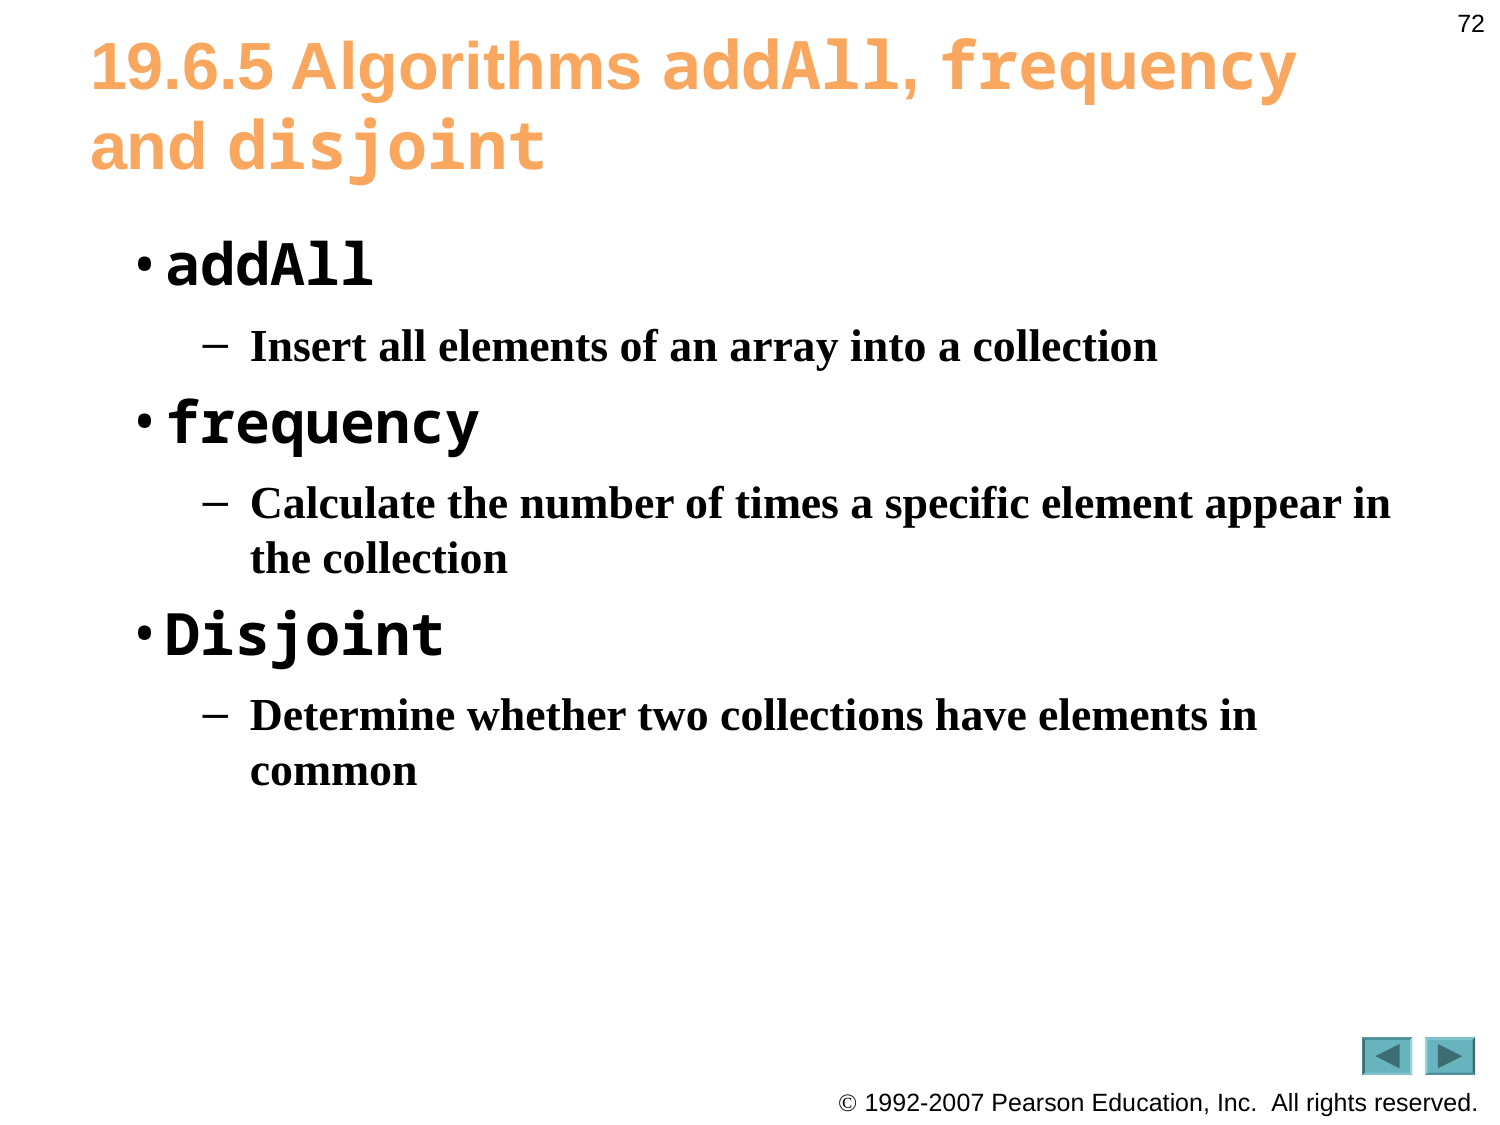

# 19.6.5 Algorithms addAll, frequency and disjoint
addAll
Insert all elements of an array into a collection
frequency
Calculate the number of times a specific element appear in the collection
Disjoint
Determine whether two collections have elements in common